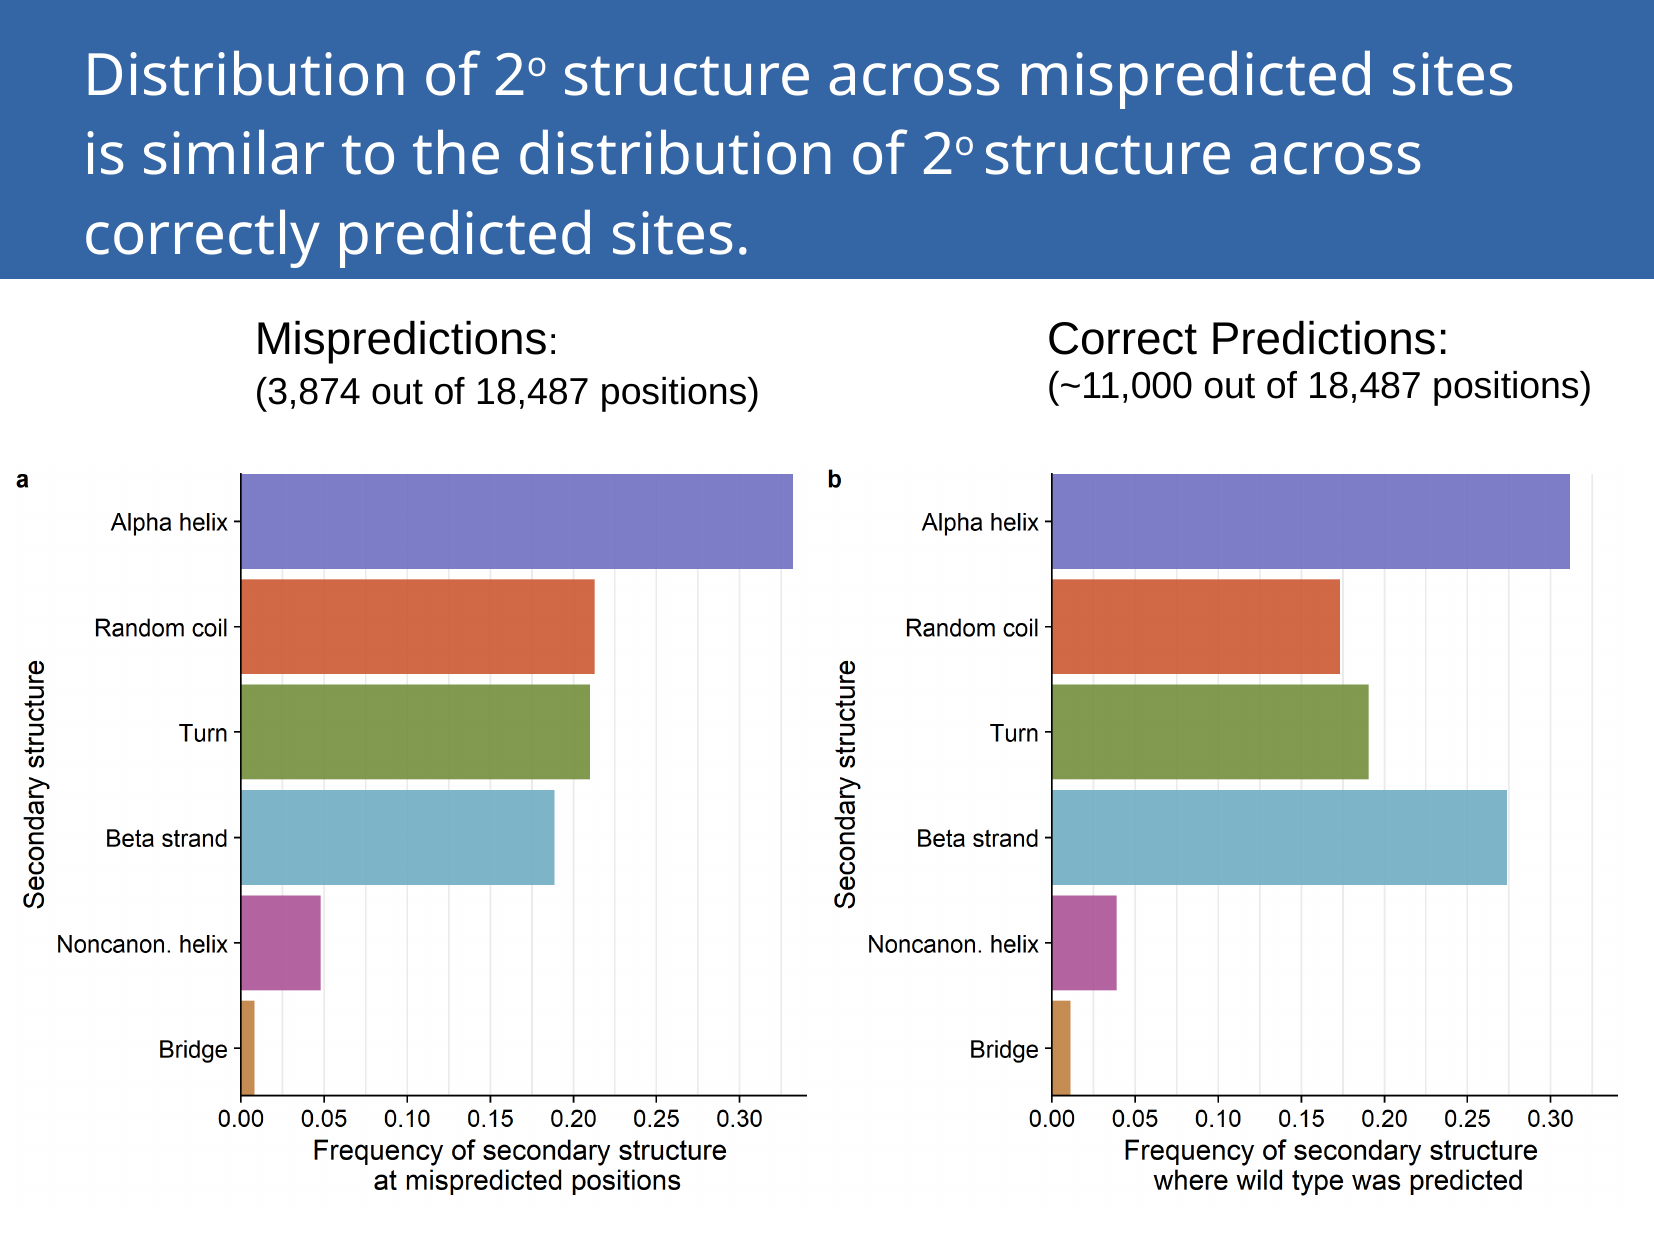

Distribution of 2o structure across mispredicted sites is similar to the distribution of 2o structure across correctly predicted sites.
Mispredictions:
(3,874 out of 18,487 positions)
Correct Predictions:
(~11,000 out of 18,487 positions)